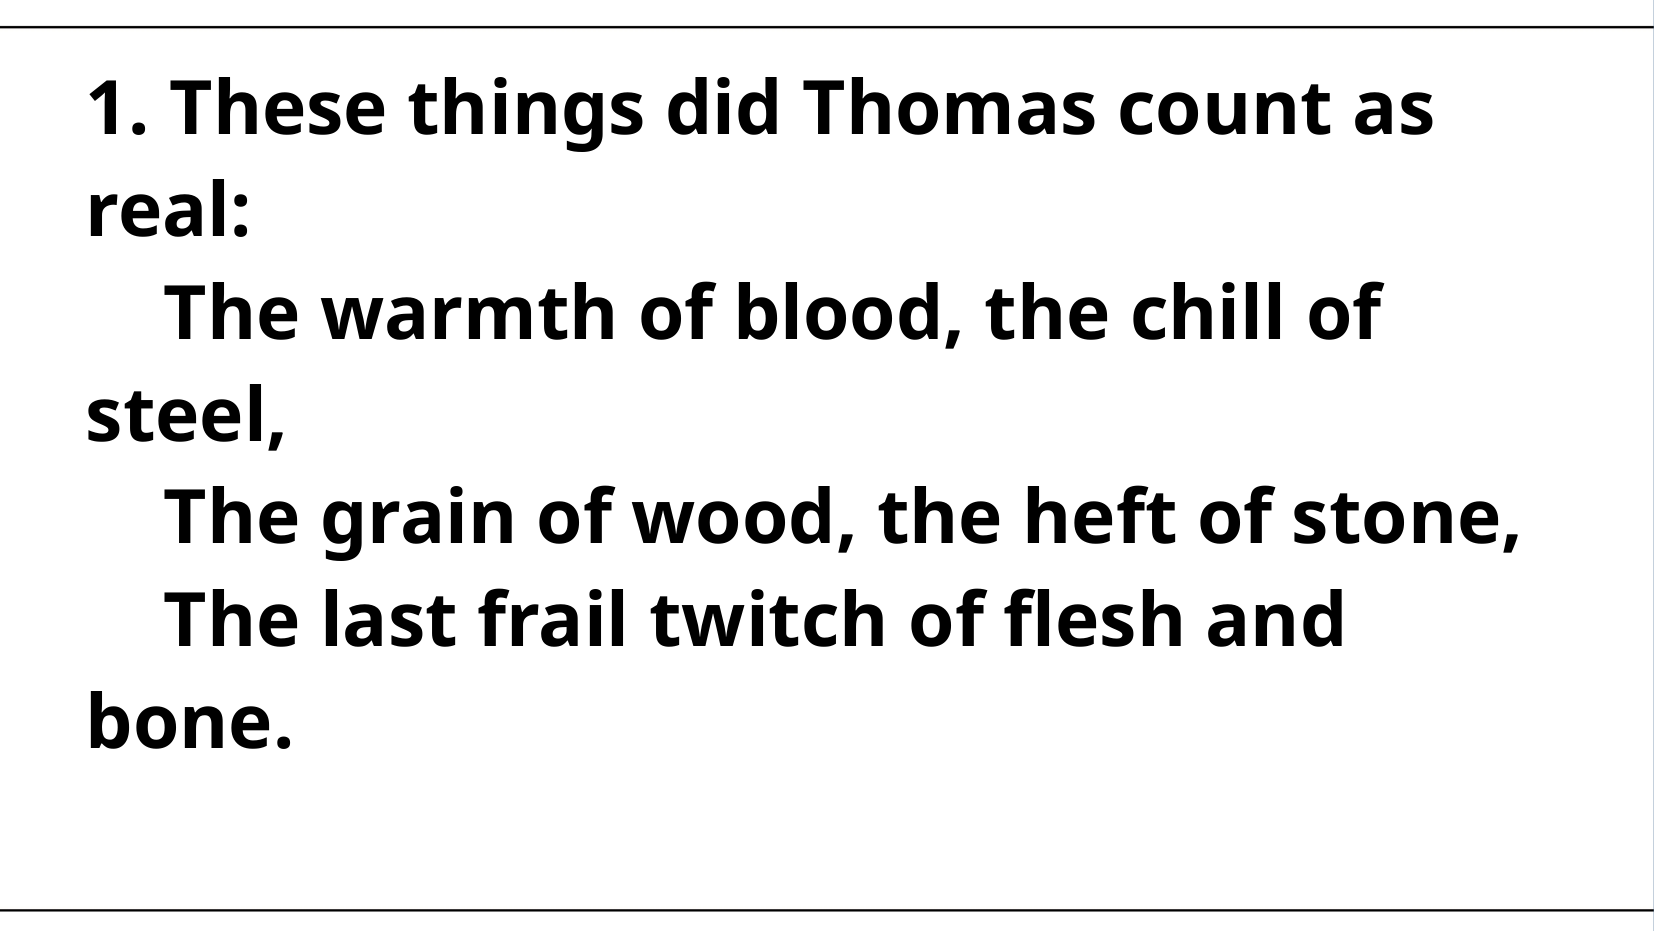

1. These things did Thomas count as real:
 The warmth of blood, the chill of steel,
 The grain of wood, the heft of stone,
 The last frail twitch of flesh and bone.